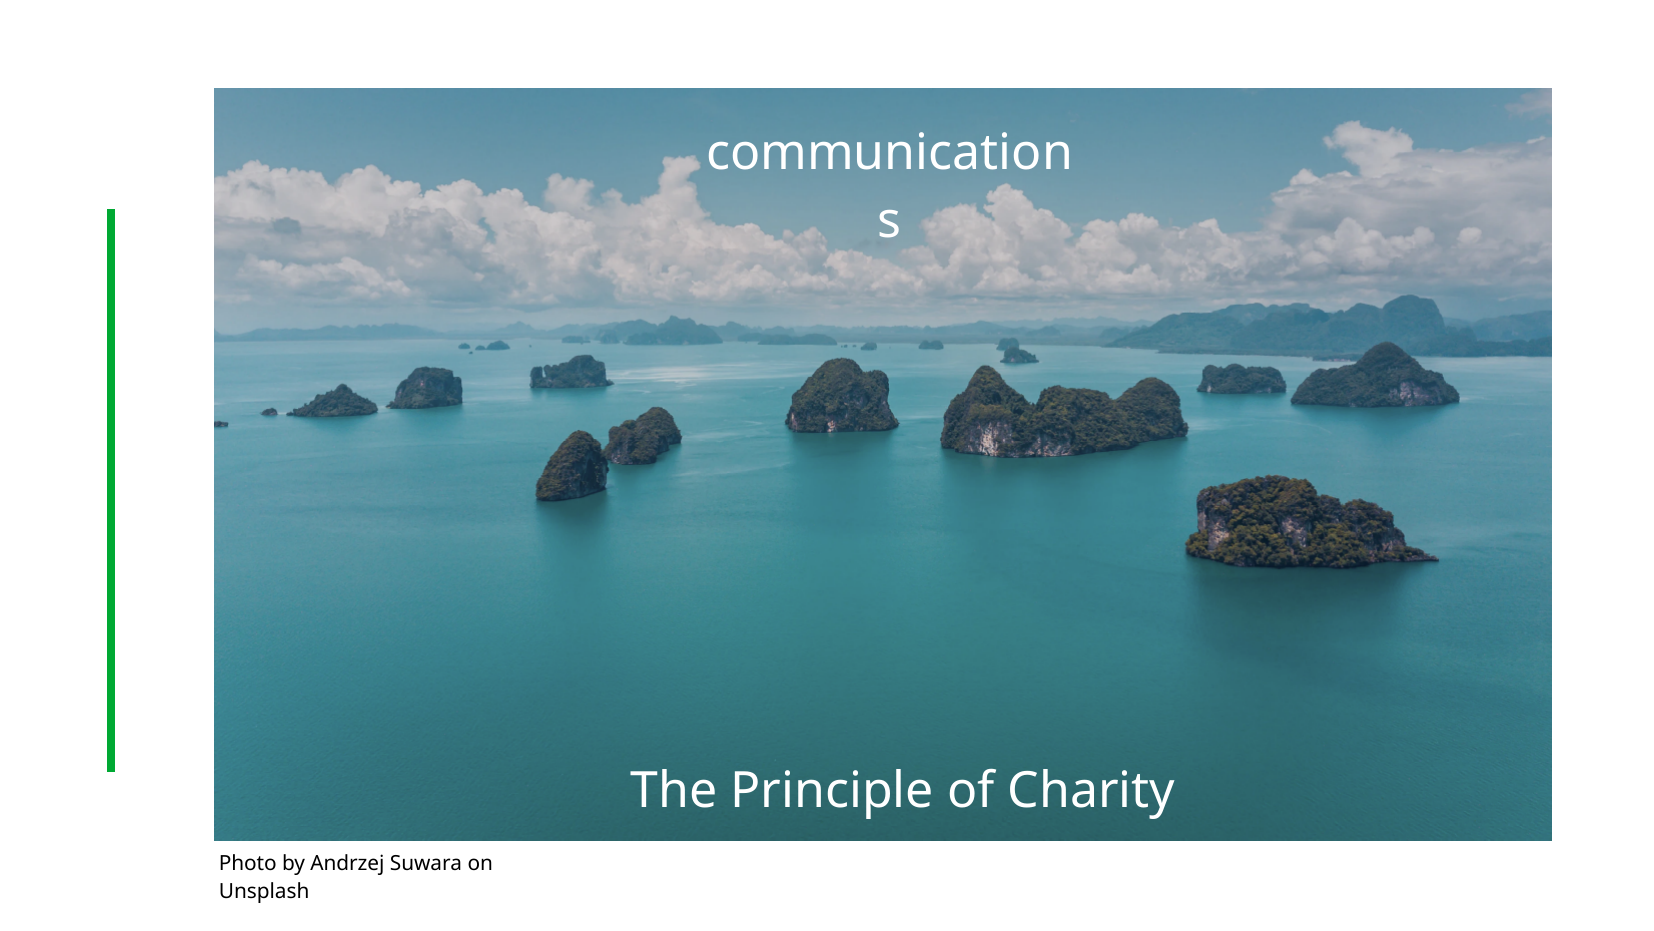

communications
The Principle of Charity
Photo by Andrzej Suwara on Unsplash